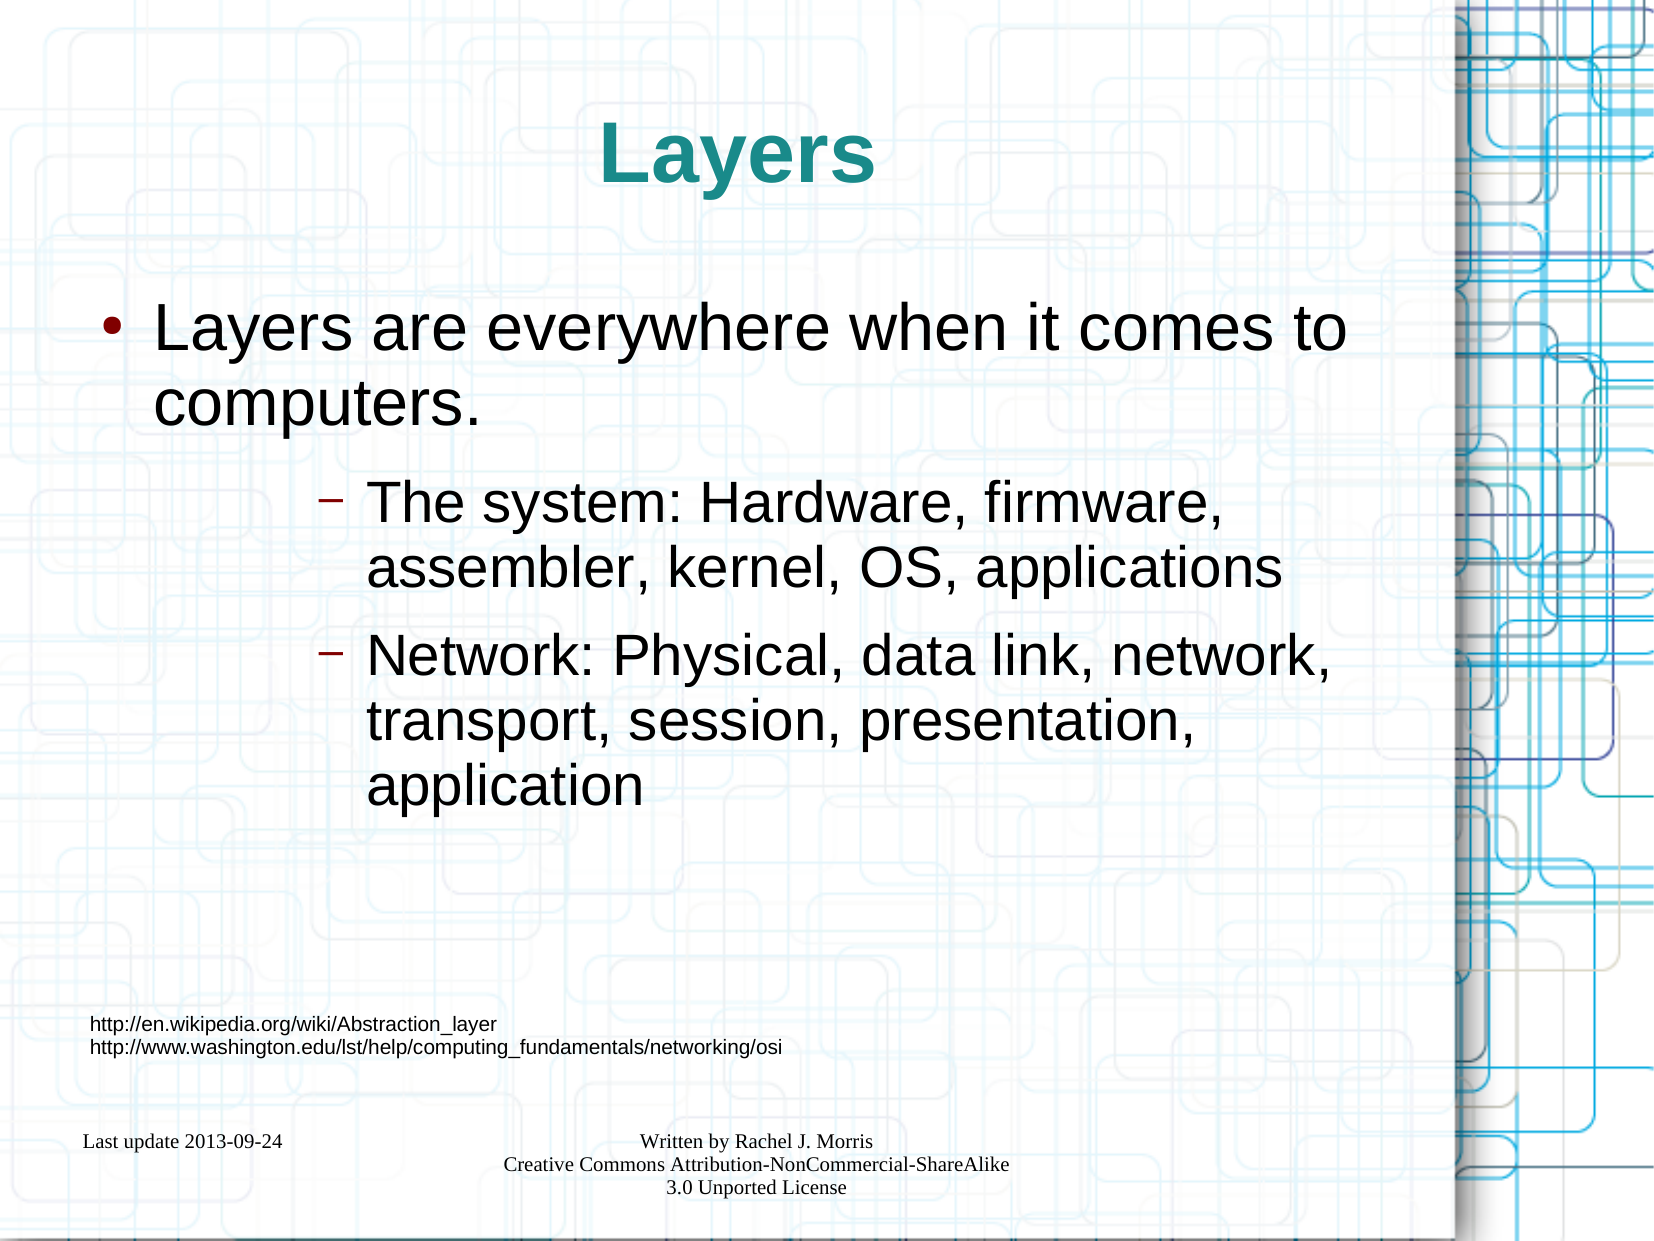

# Layers
Layers are everywhere when it comes to computers.
The system: Hardware, firmware, assembler, kernel, OS, applications
Network: Physical, data link, network, transport, session, presentation, application
http://en.wikipedia.org/wiki/Abstraction_layer
http://www.washington.edu/lst/help/computing_fundamentals/networking/osi